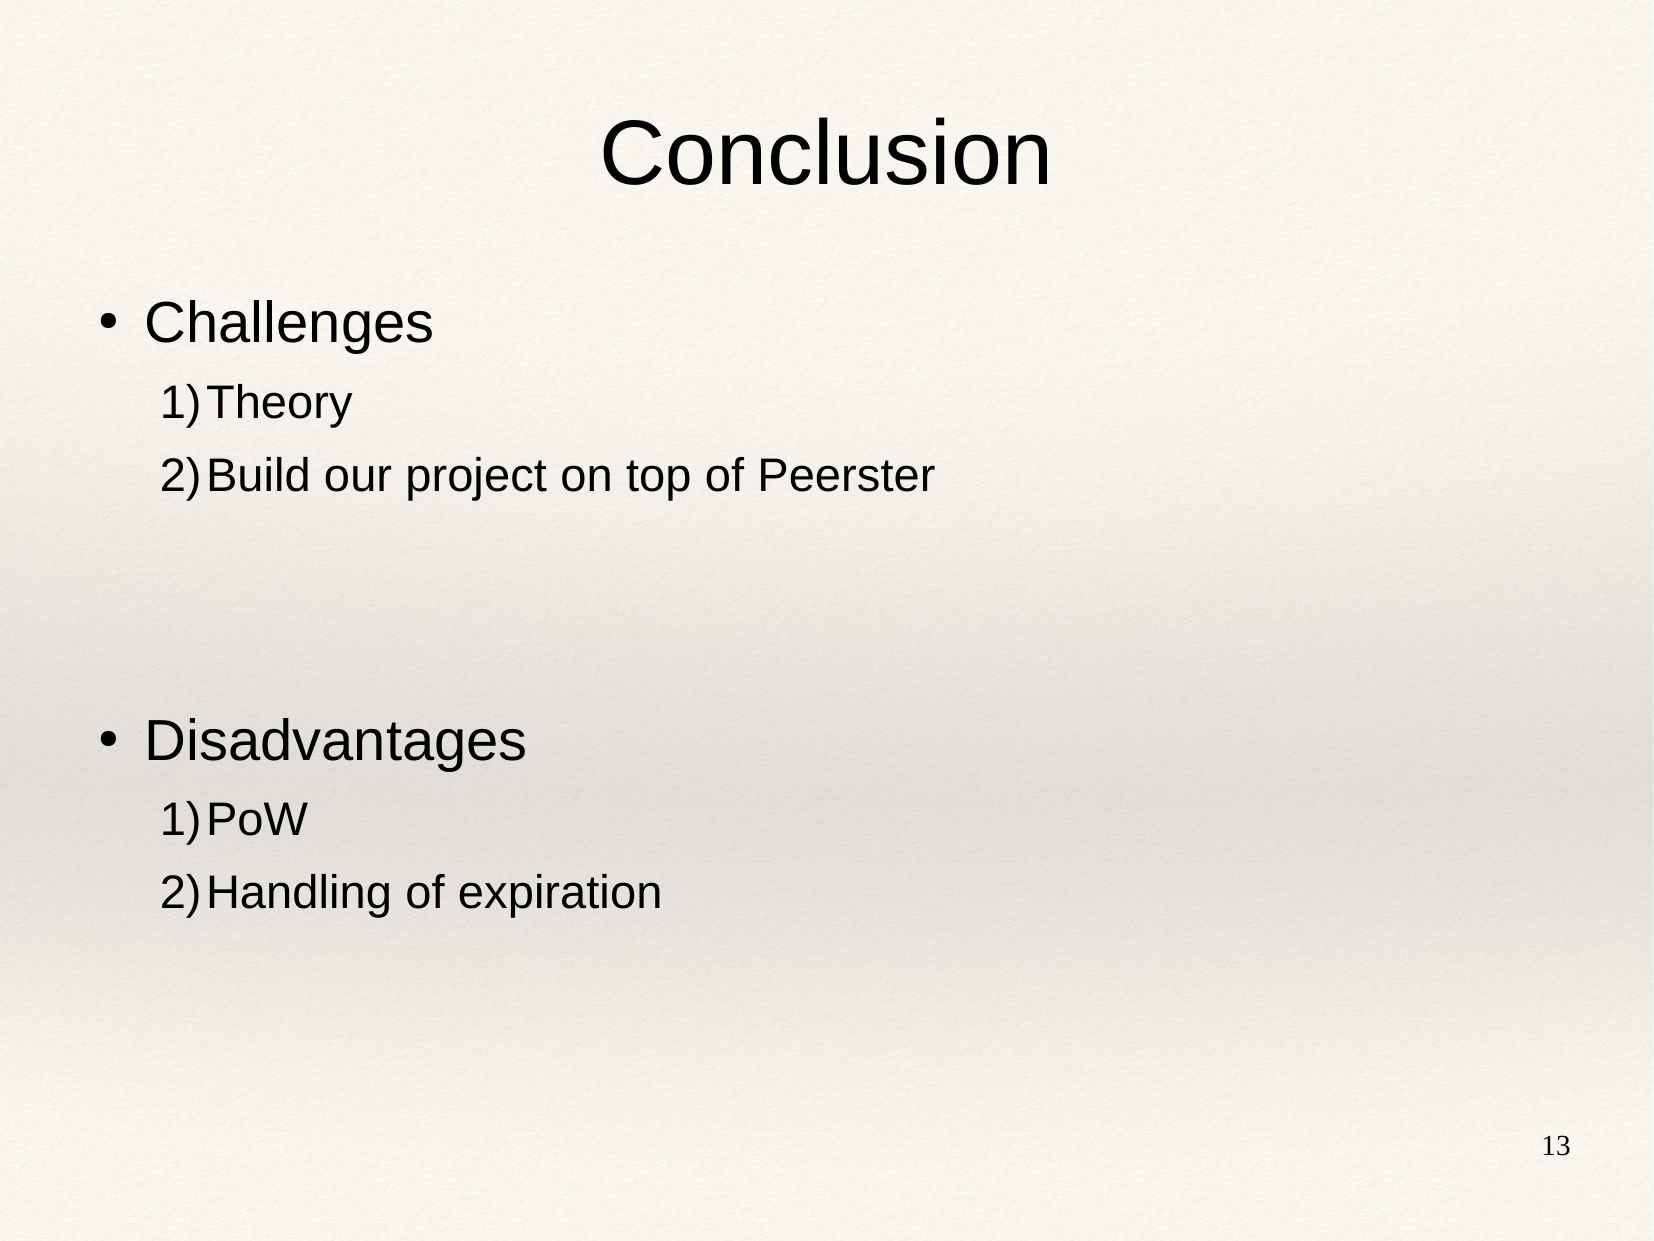

# Conclusion
Challenges
Theory
Build our project on top of Peerster
Disadvantages
PoW
Handling of expiration
13